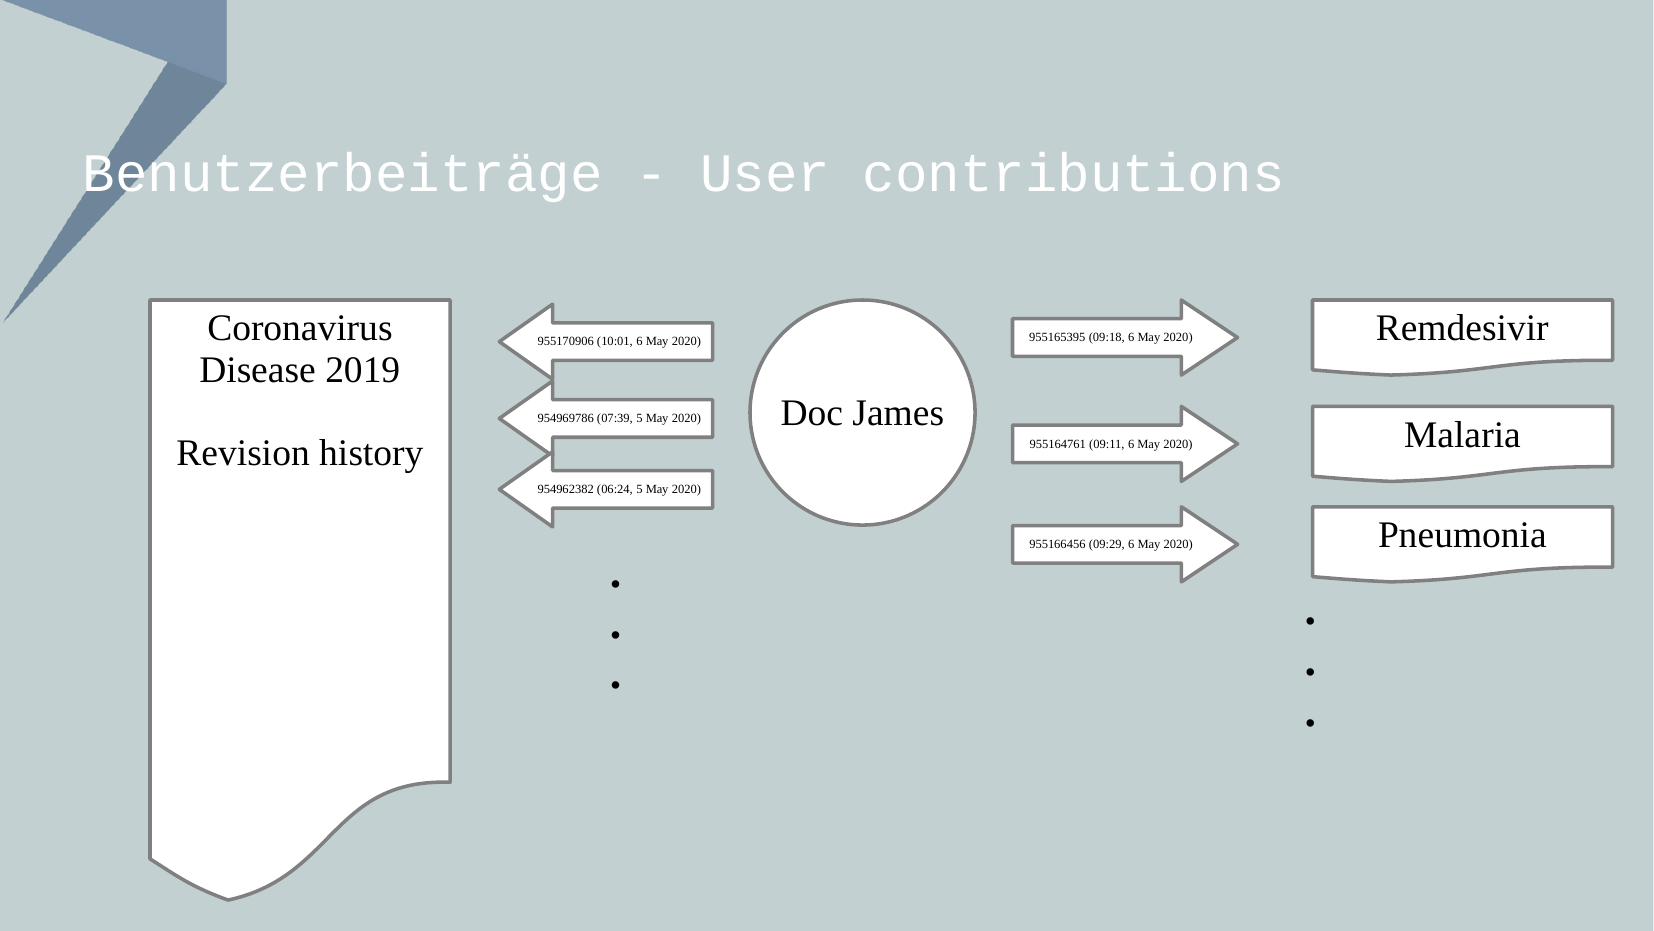

# Benutzerbeiträge - User contributions
Coronavirus
Disease 2019
Revision history
Doc James
955165395 (09:18, 6 May 2020)
Remdesivir
955170906 (10:01, 6 May 2020‎)
954969786 (07:39, 5 May 2020)
955164761 (09:11, 6 May 2020)
Malaria
954962382 (06:24, 5 May 2020‎)
955166456 (09:29, 6 May 2020)
Pneumonia
.
.
.
.
.
.